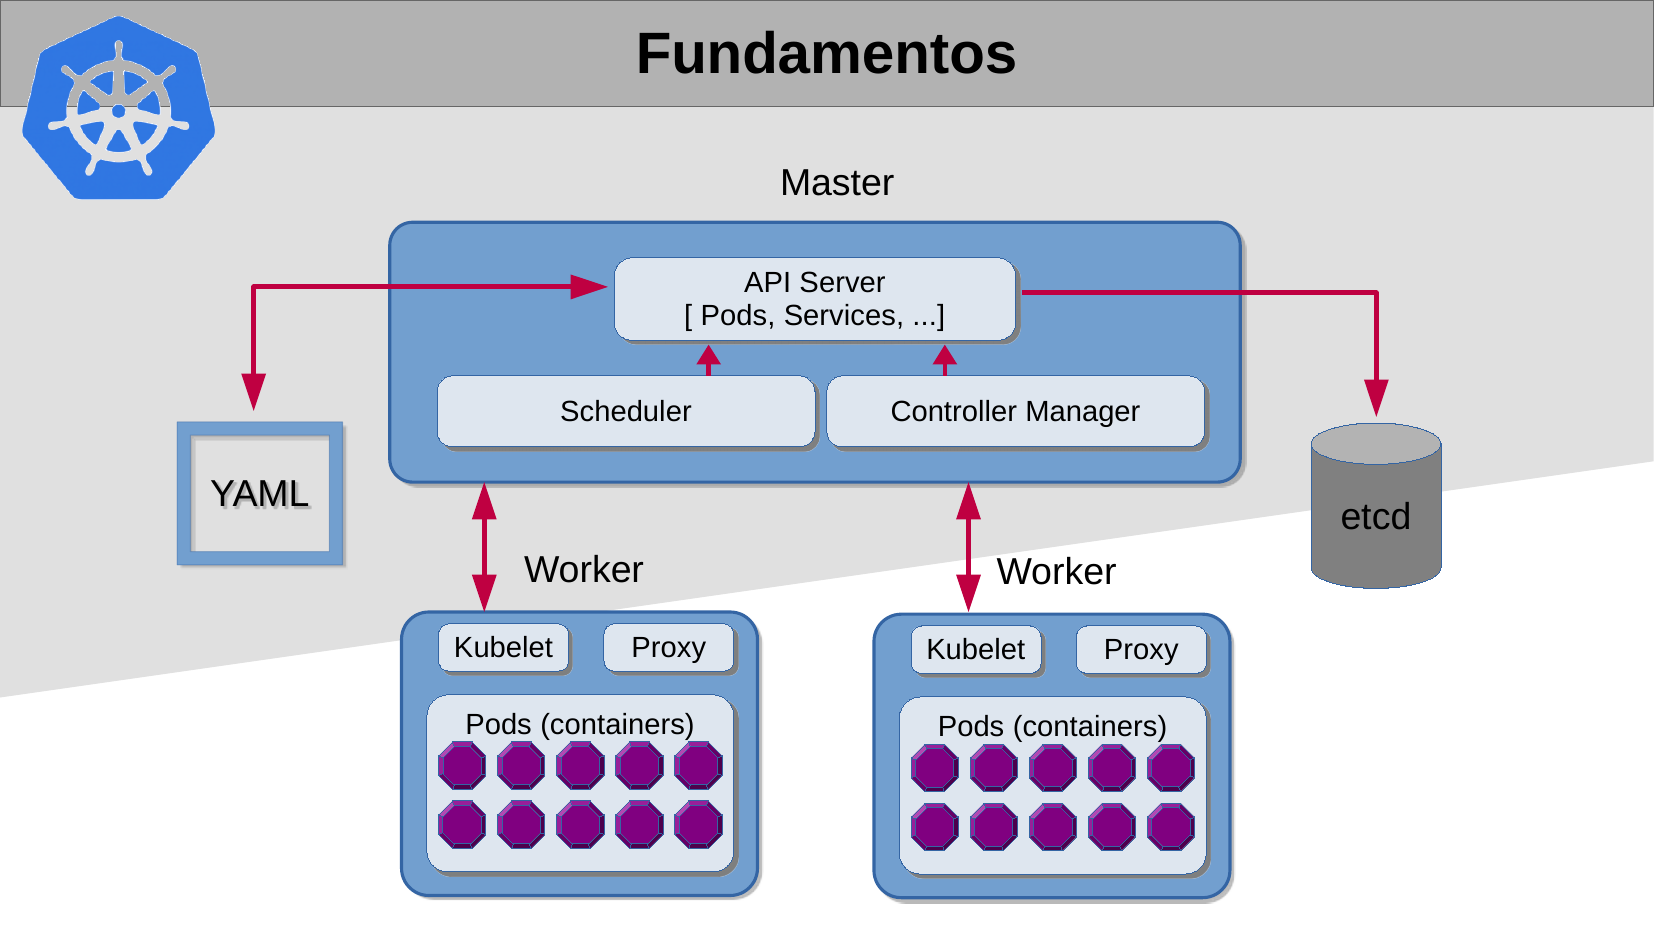

# Fundamentos
Master
API Server
[ Pods, Services, ...]
Scheduler
Controller Manager
YAML
etcd
Worker
Kubelet
Proxy
Pods (containers)
Worker
Kubelet
Proxy
Pods (containers)